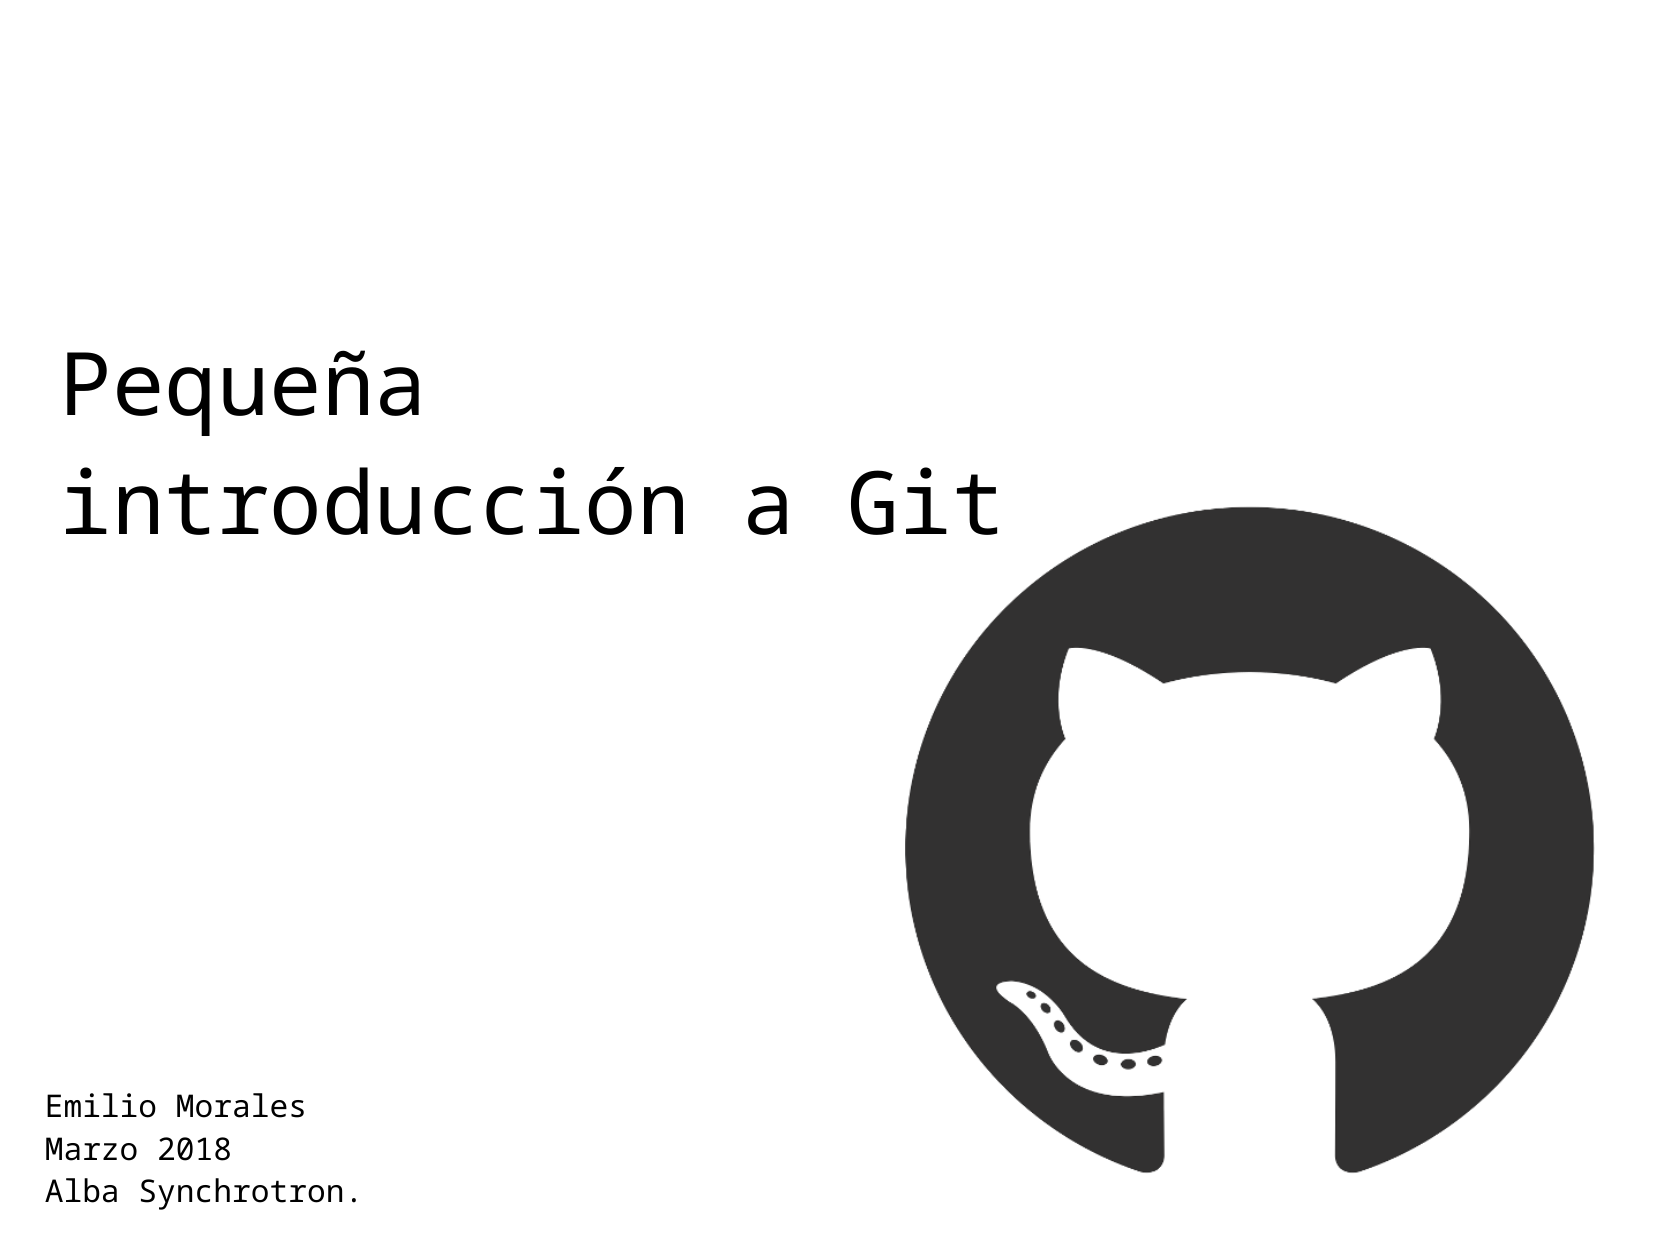

Pequeña introducción a Git
Emilio Morales
Marzo 2018
Alba Synchrotron.